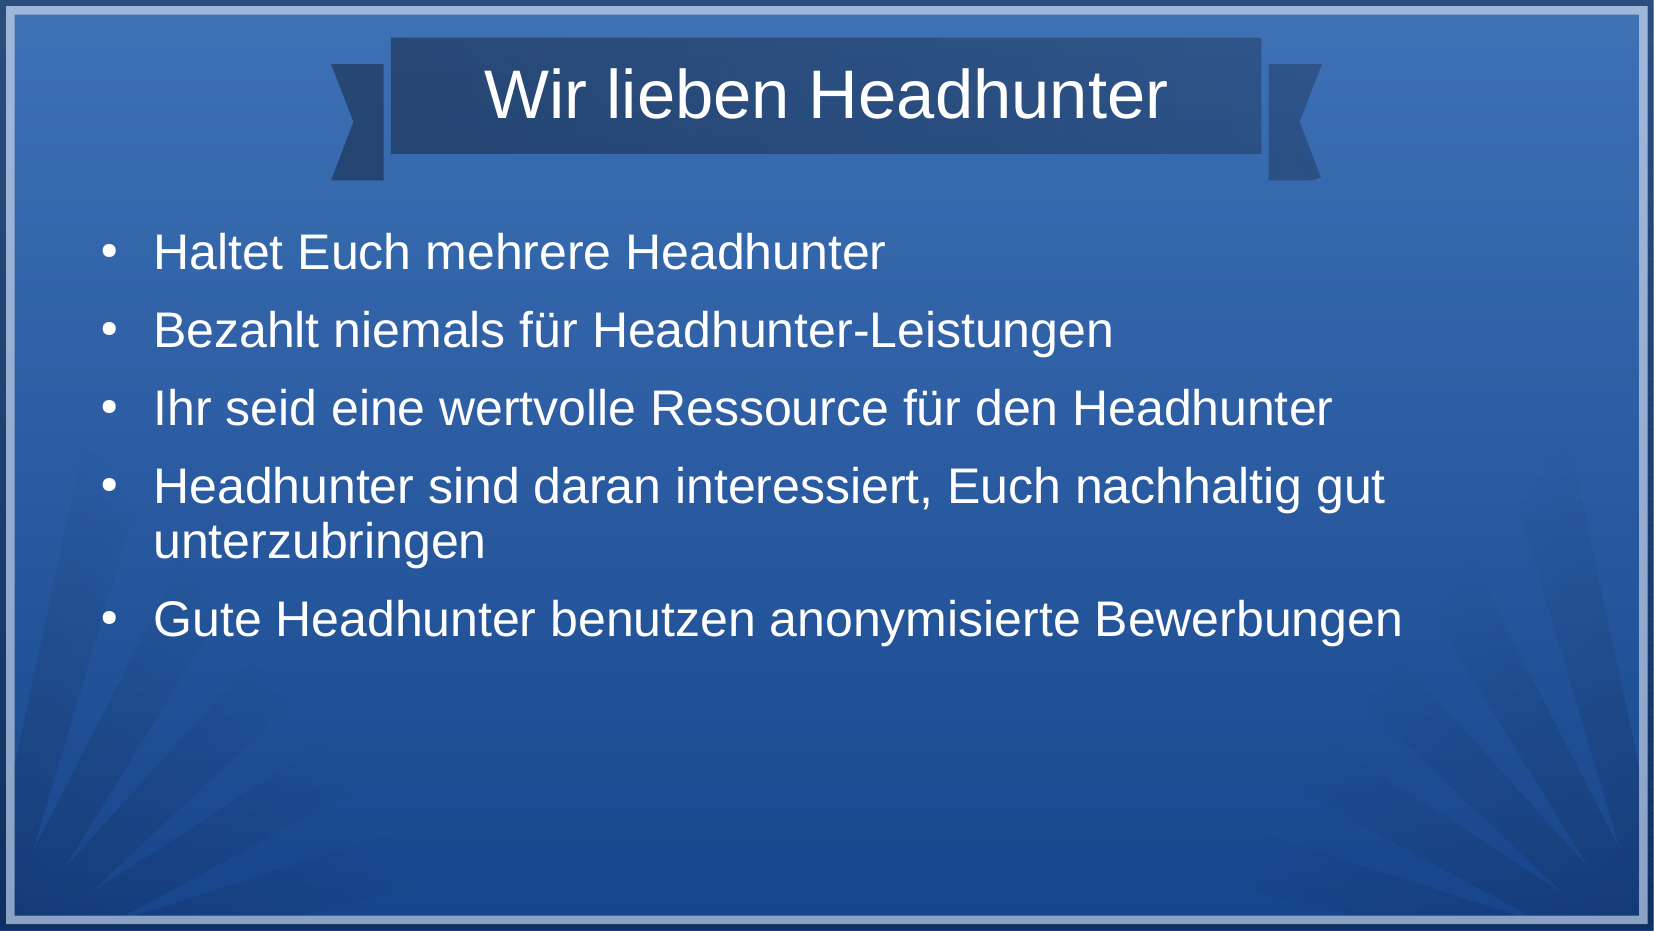

# Wir lieben Headhunter
Haltet Euch mehrere Headhunter
Bezahlt niemals für Headhunter-Leistungen
Ihr seid eine wertvolle Ressource für den Headhunter
Headhunter sind daran interessiert, Euch nachhaltig gut unterzubringen
Gute Headhunter benutzen anonymisierte Bewerbungen